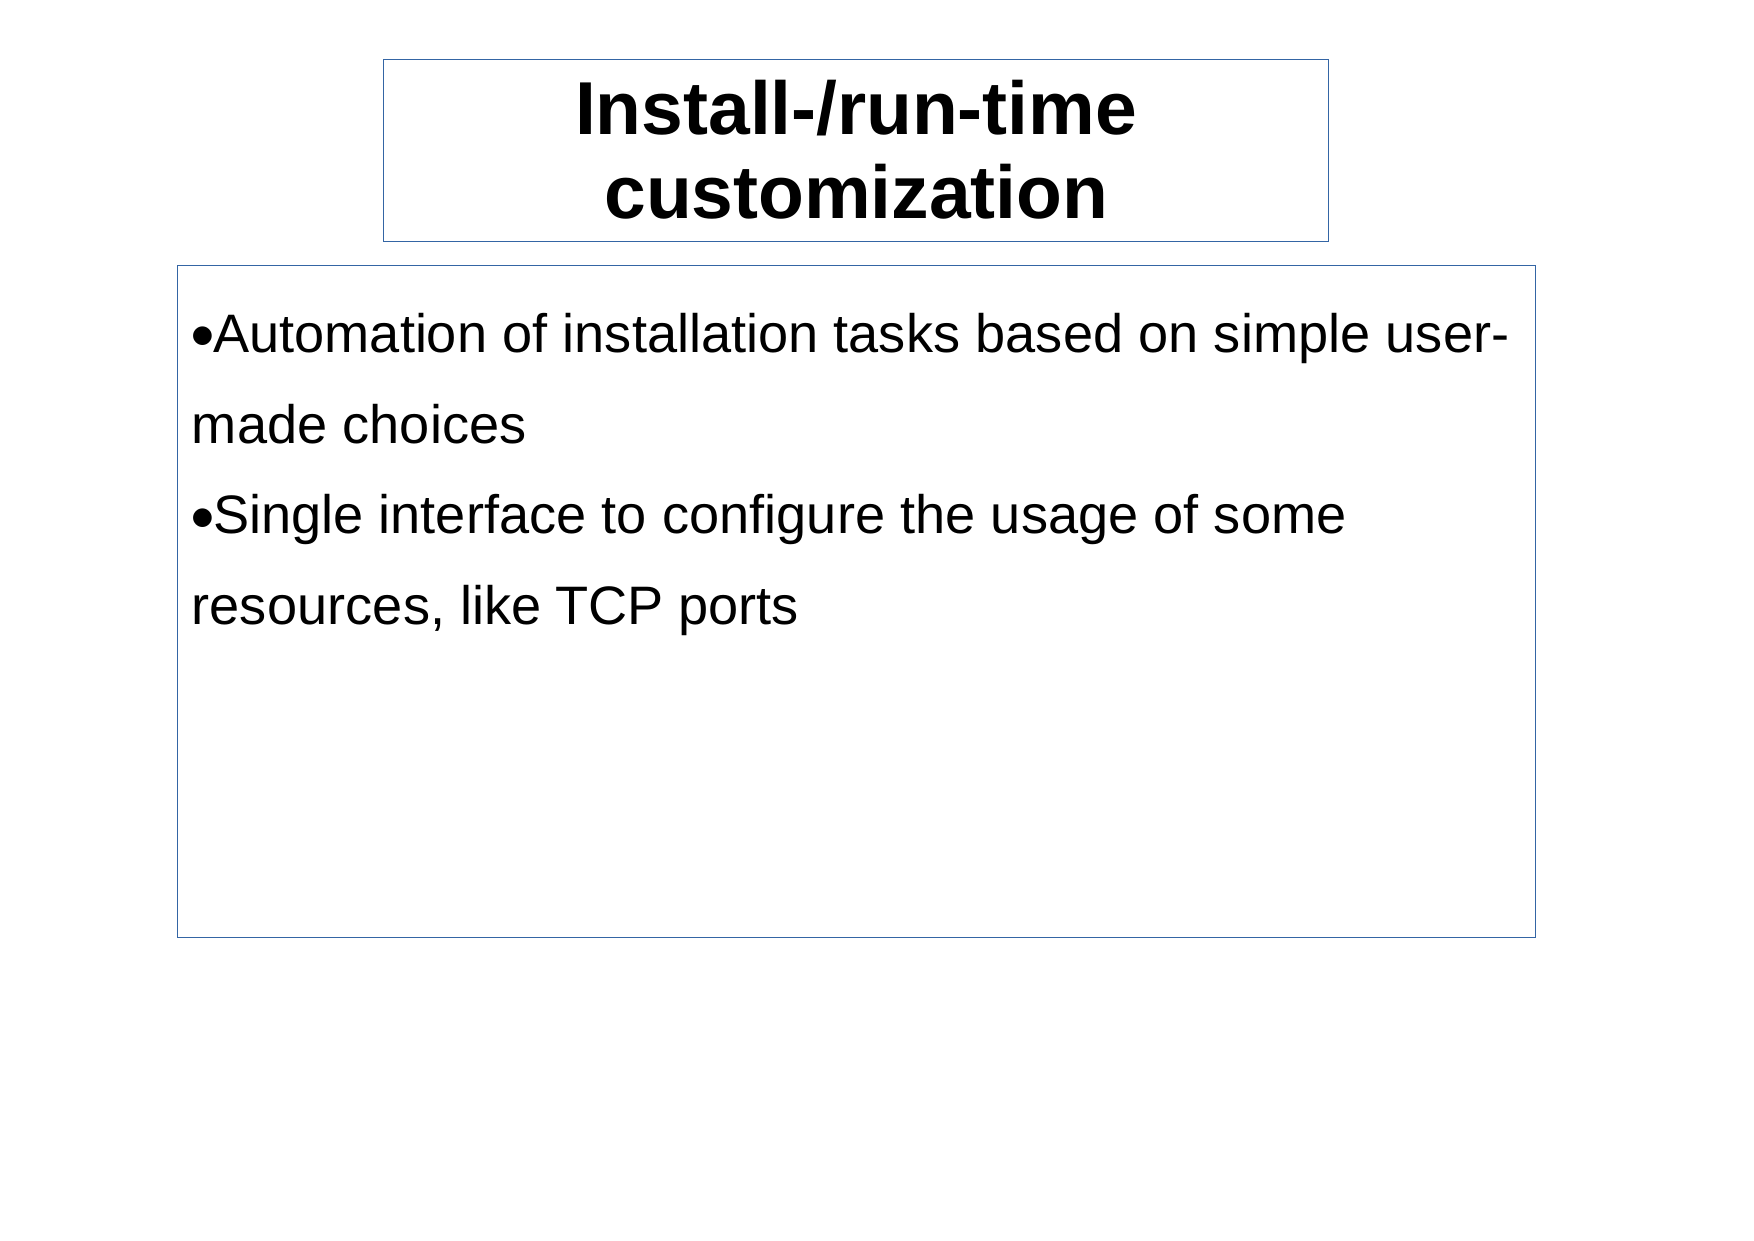

Install-/run-time customization
Automation of installation tasks based on simple user-made choices
Single interface to configure the usage of some resources, like TCP ports